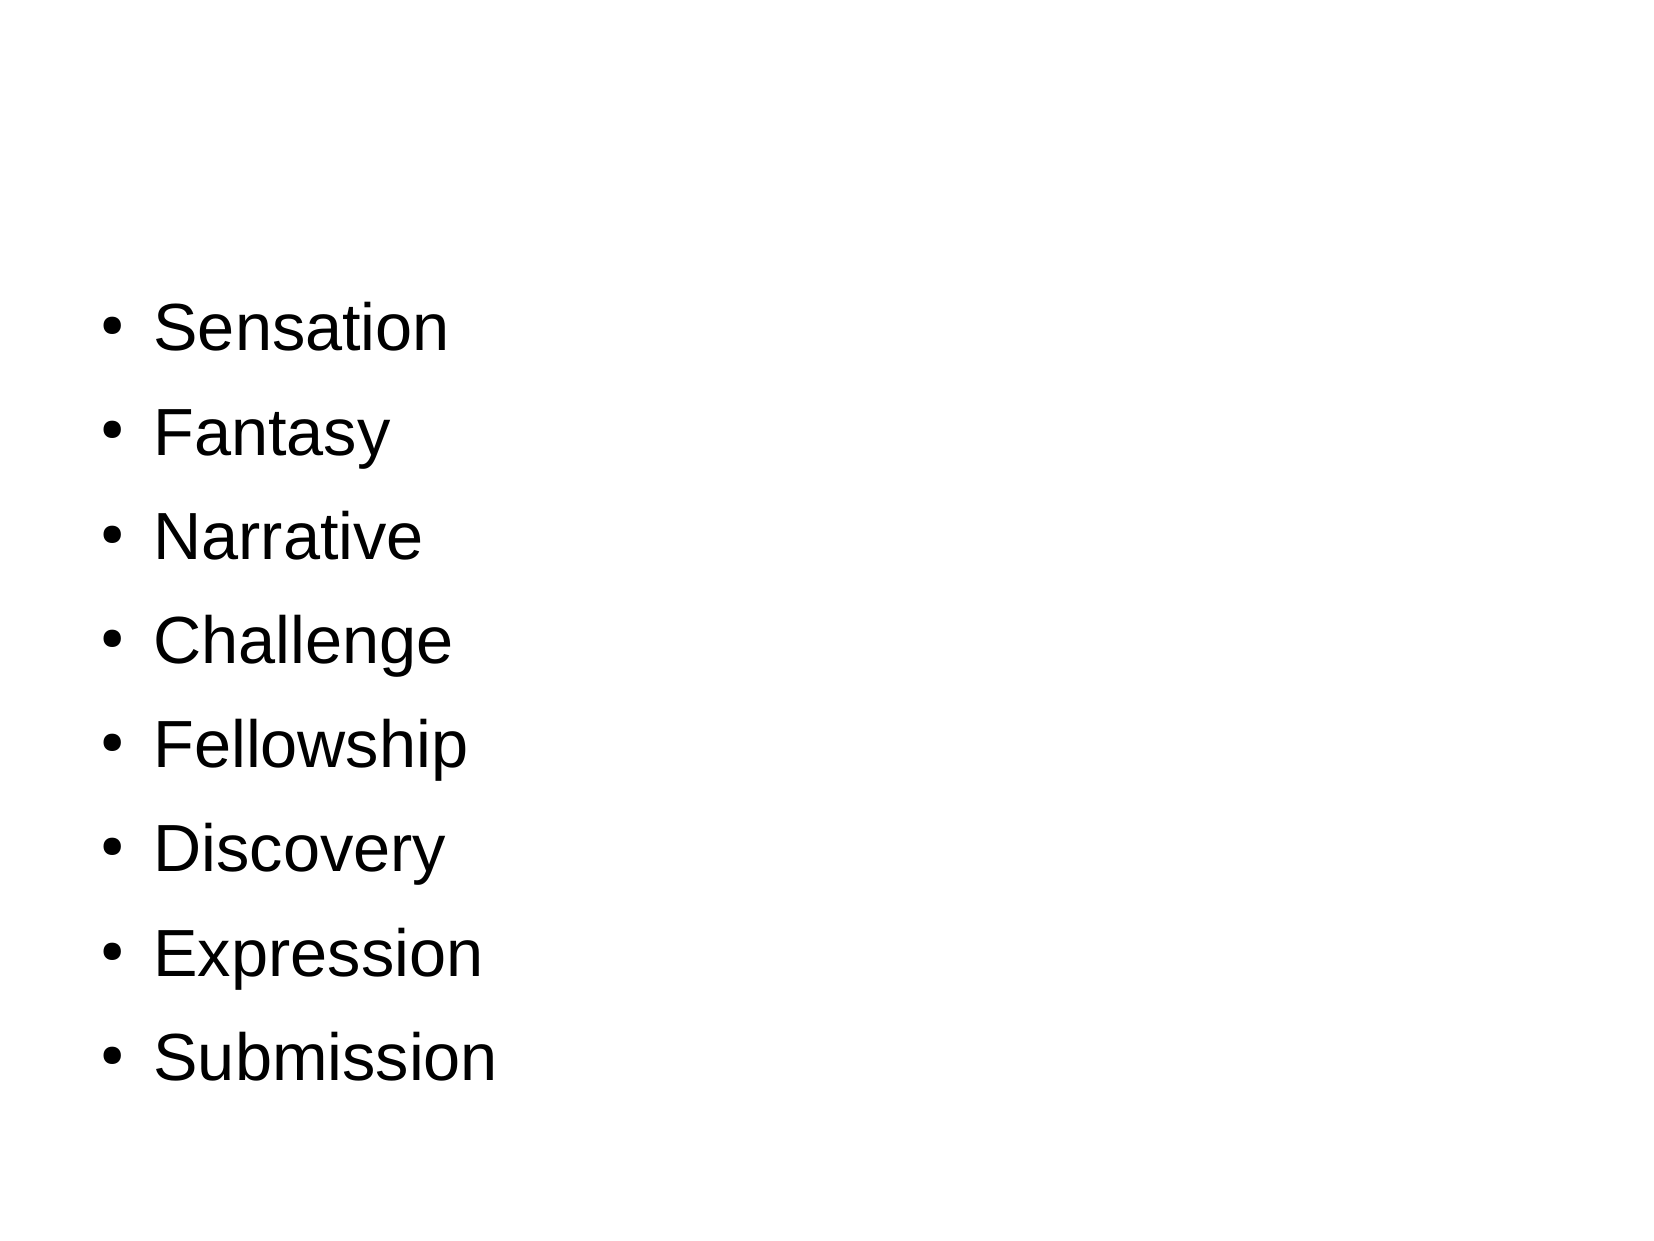

#
Sensation
Fantasy
Narrative
Challenge
Fellowship
Discovery
Expression
Submission